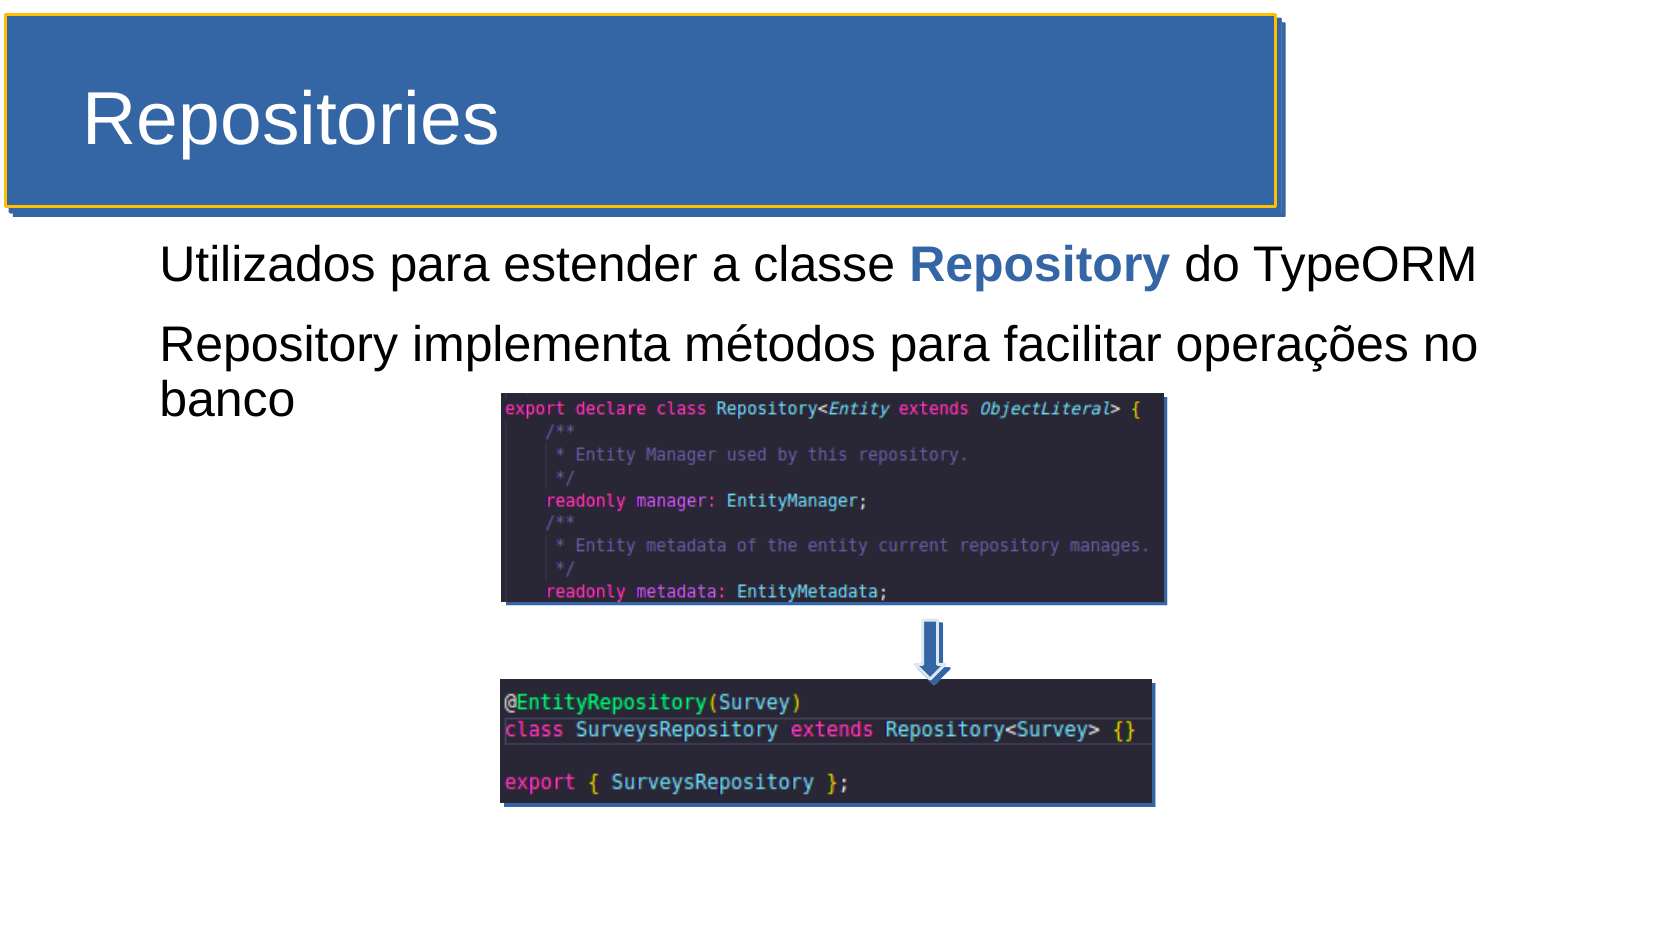

# Repositories
Utilizados para estender a classe Repository do TypeORM
Repository implementa métodos para facilitar operações no banco